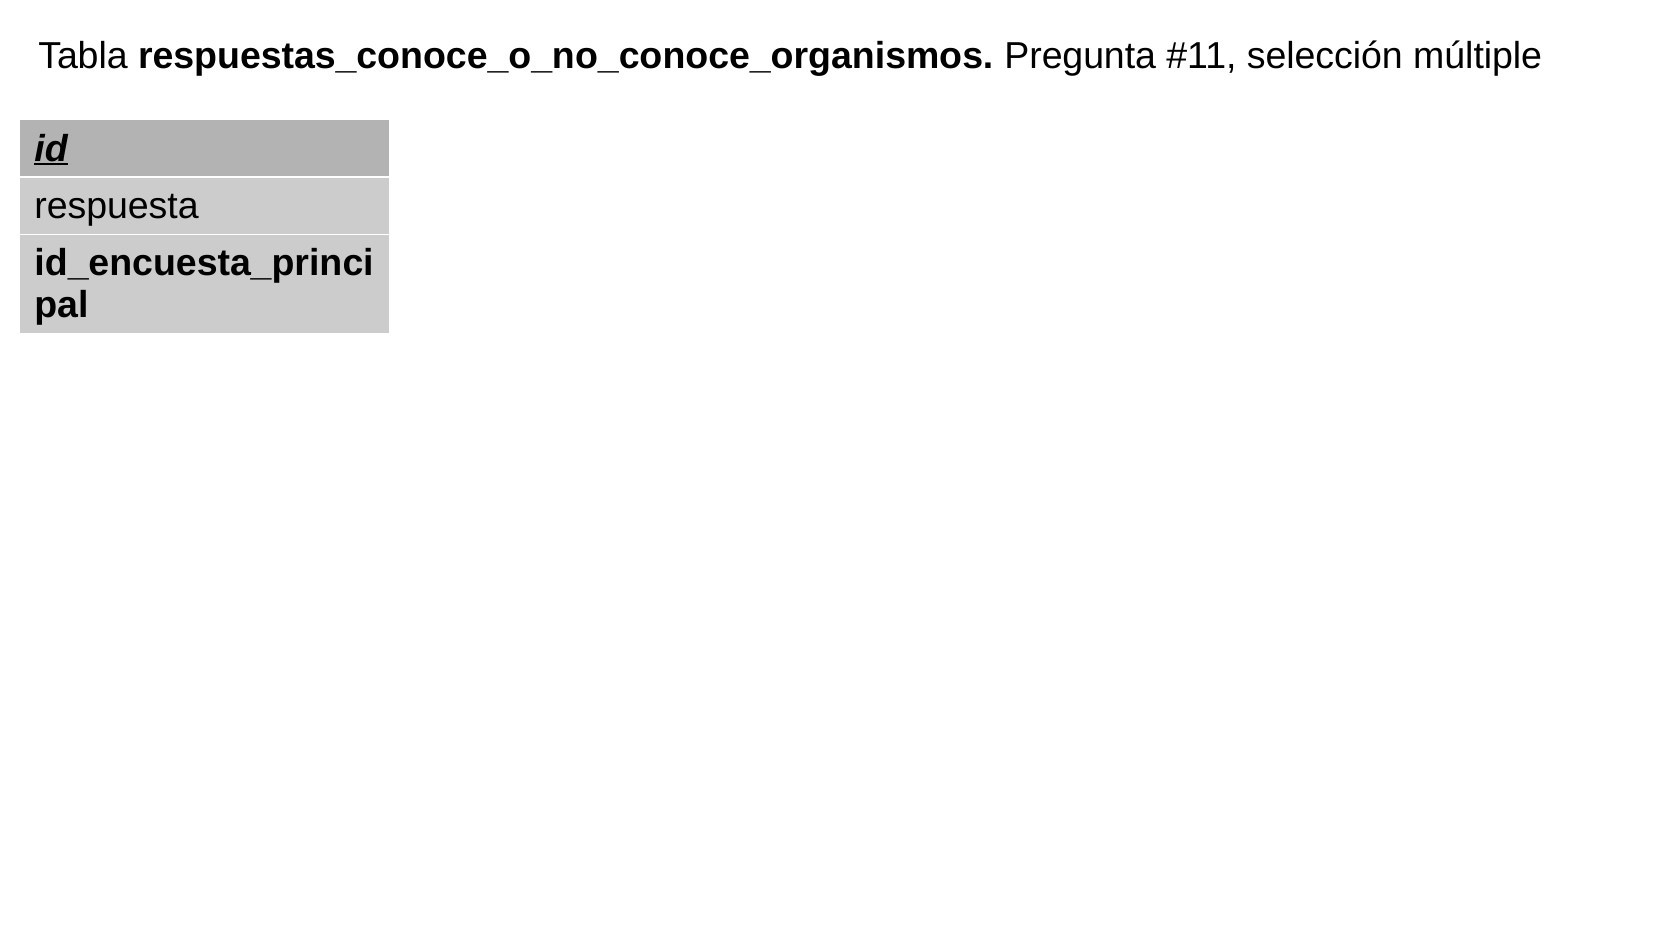

Tabla respuestas_conoce_o_no_conoce_organismos. Pregunta #11, selección múltiple
| id |
| --- |
| respuesta |
| id\_encuesta\_principal |